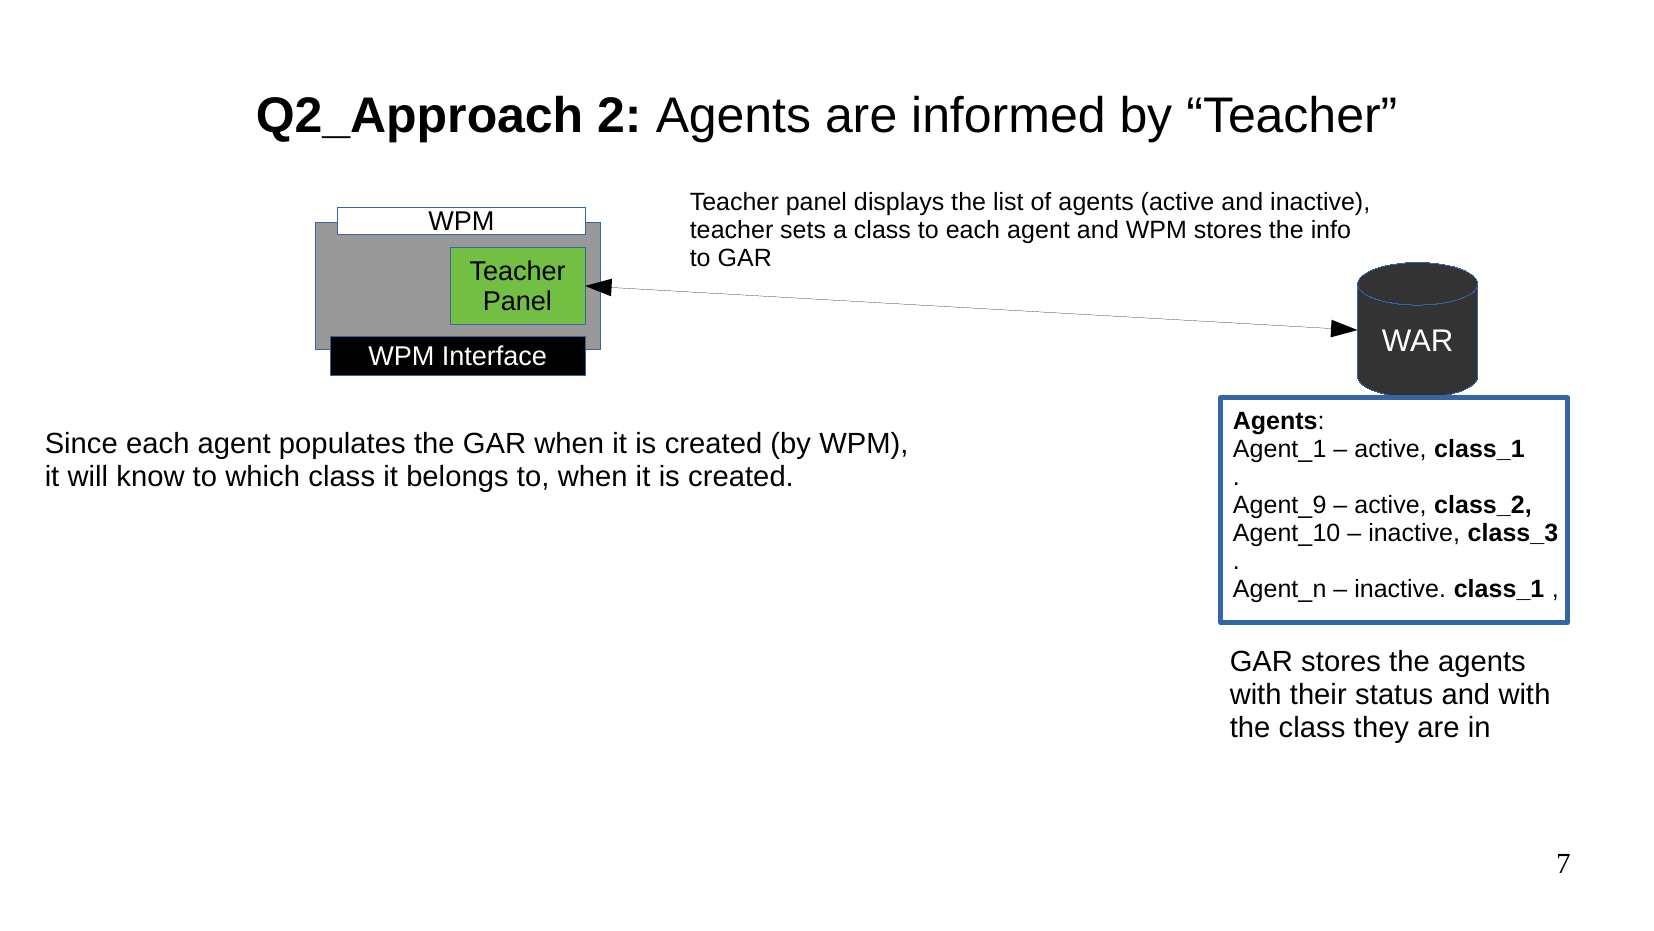

# Q2_Approach 2: Agents are informed by “Teacher”
Teacher panel displays the list of agents (active and inactive),
teacher sets a class to each agent and WPM stores the info
to GAR
WPM
Teacher
Panel
WAR
WPM Interface
Agents:
Agent_1 – active, class_1
.
Agent_9 – active, class_2,
Agent_10 – inactive, class_3
.
Agent_n – inactive. class_1 ,
Since each agent populates the GAR when it is created (by WPM),
it will know to which class it belongs to, when it is created.
GAR stores the agents
with their status and with
the class they are in
7